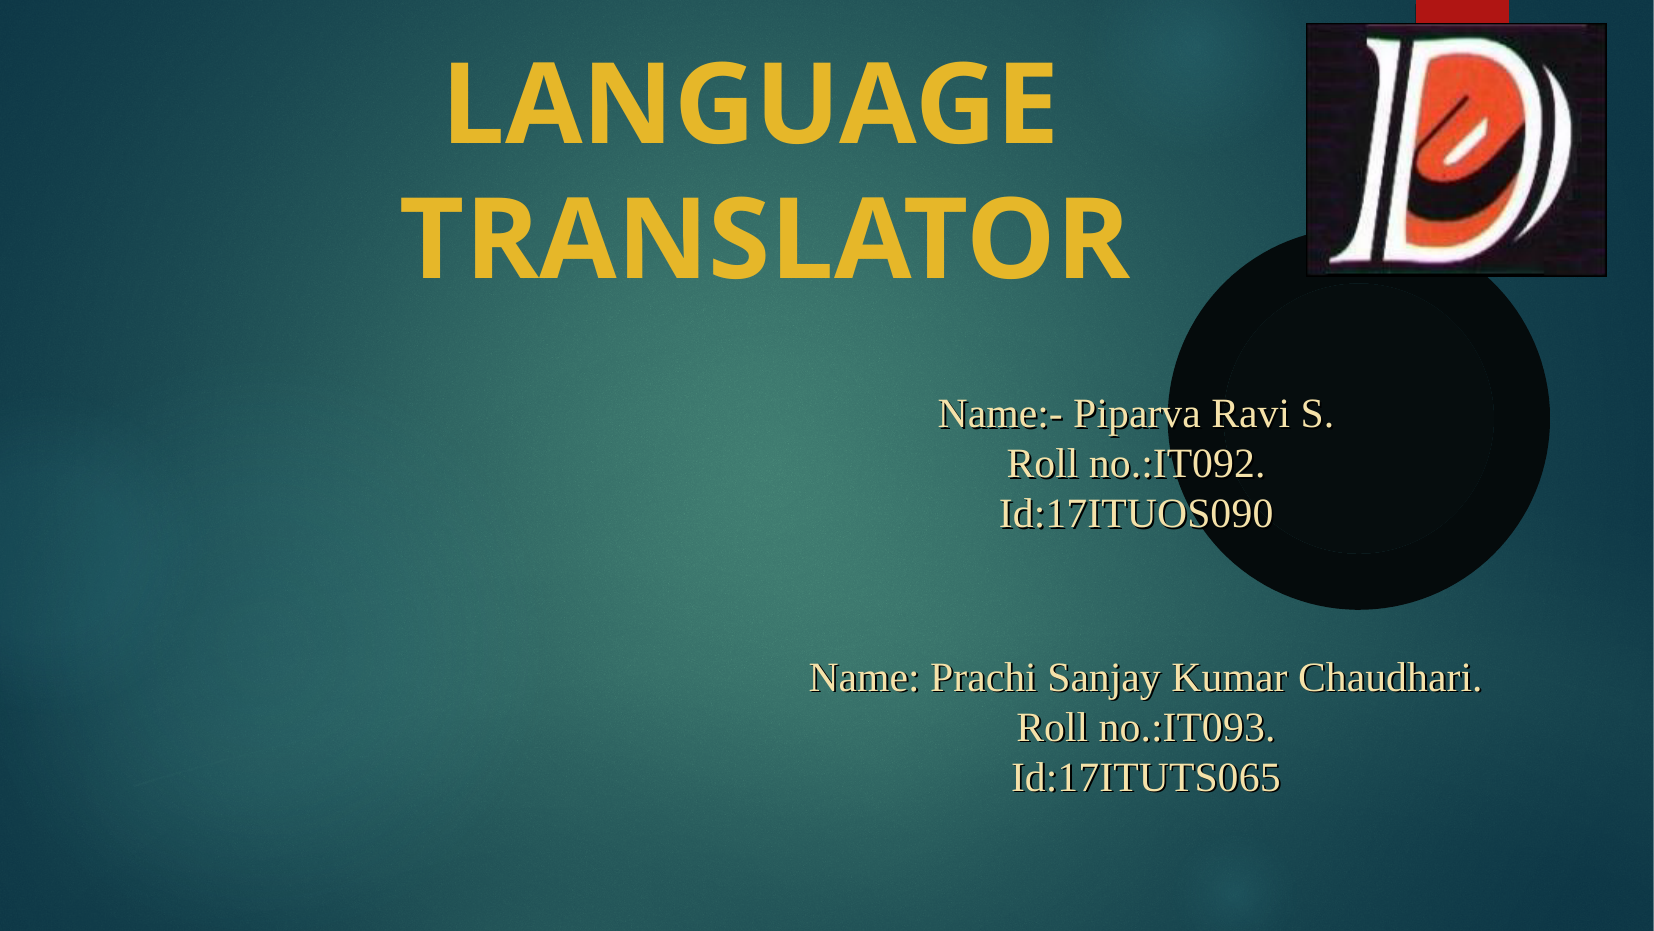

LANGUAGE
TRANSLATOR
Name:- Piparva Ravi S.
Roll no.:IT092.
Id:17ITUOS090
Name: Prachi Sanjay Kumar Chaudhari.
Roll no.:IT093.
Id:17ITUTS065